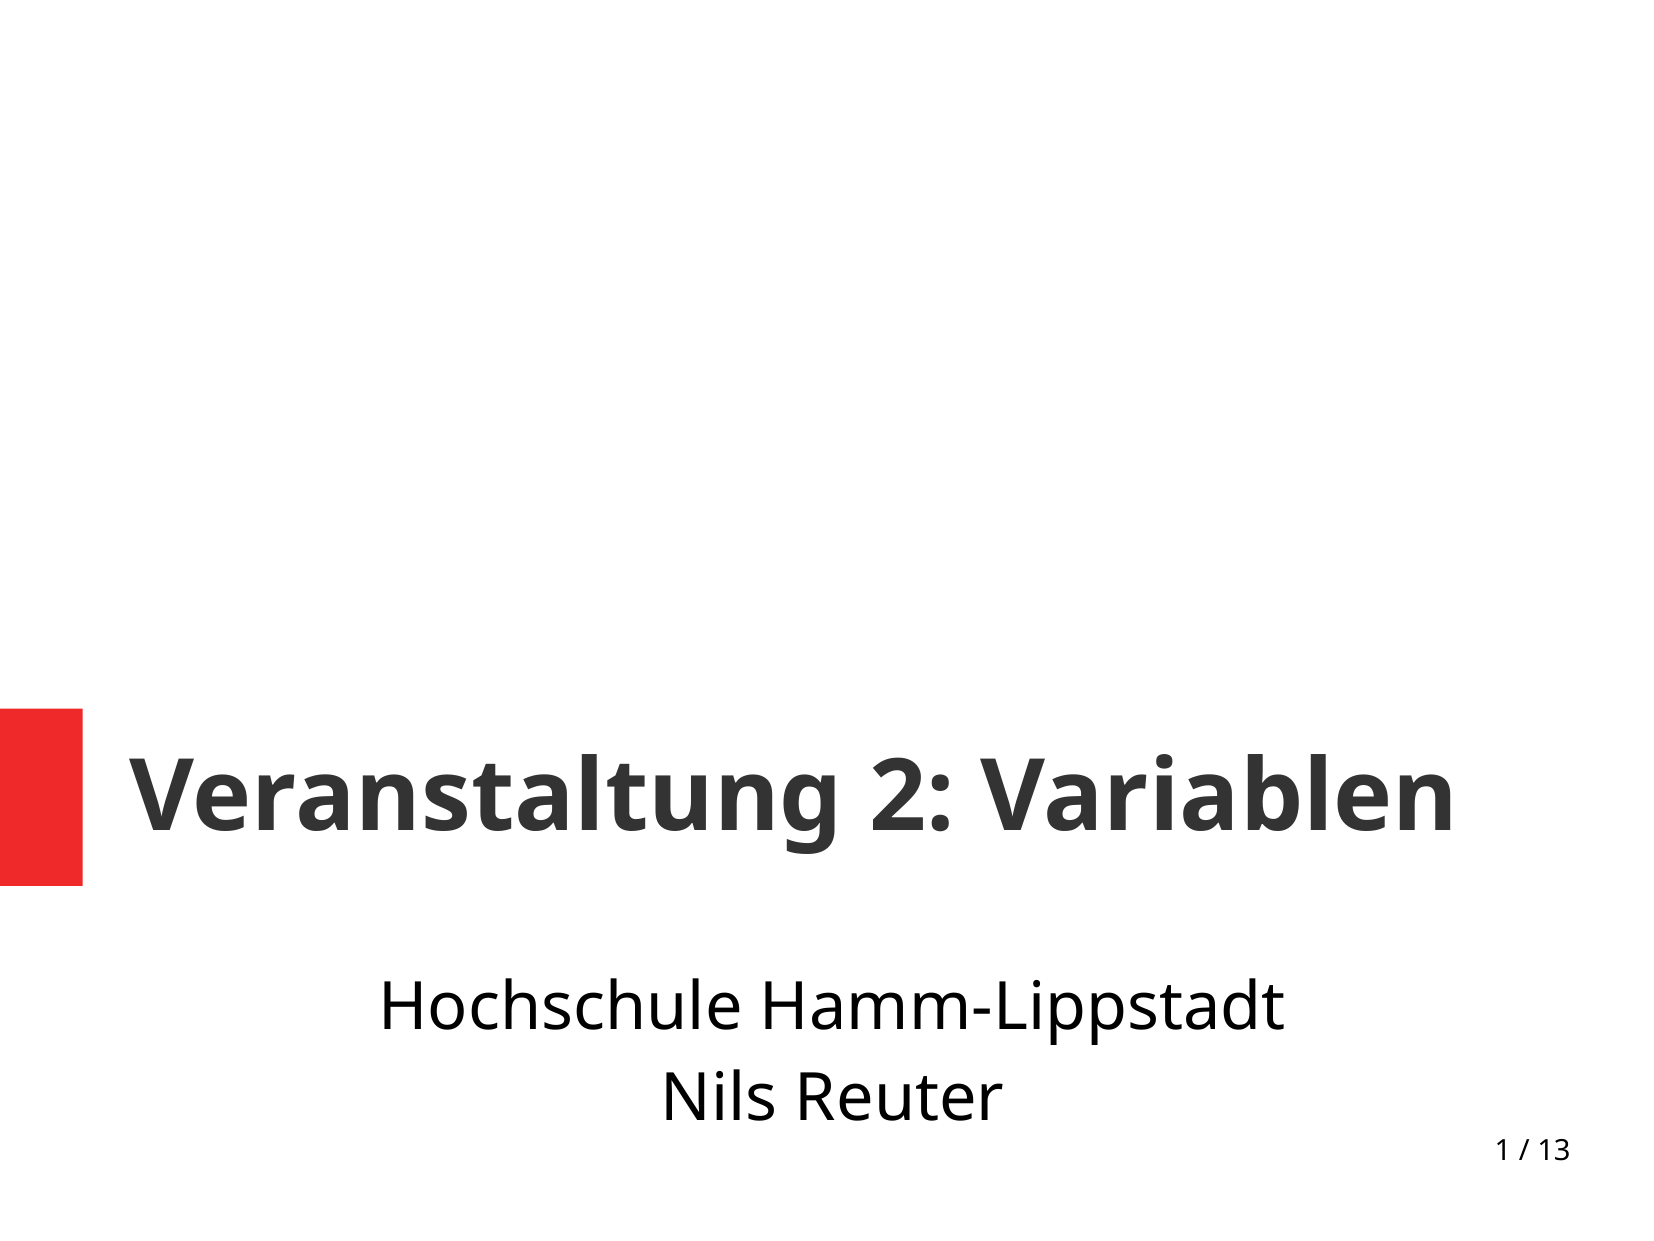

# Veranstaltung 2: Variablen
Hochschule Hamm-Lippstadt
Nils Reuter
1